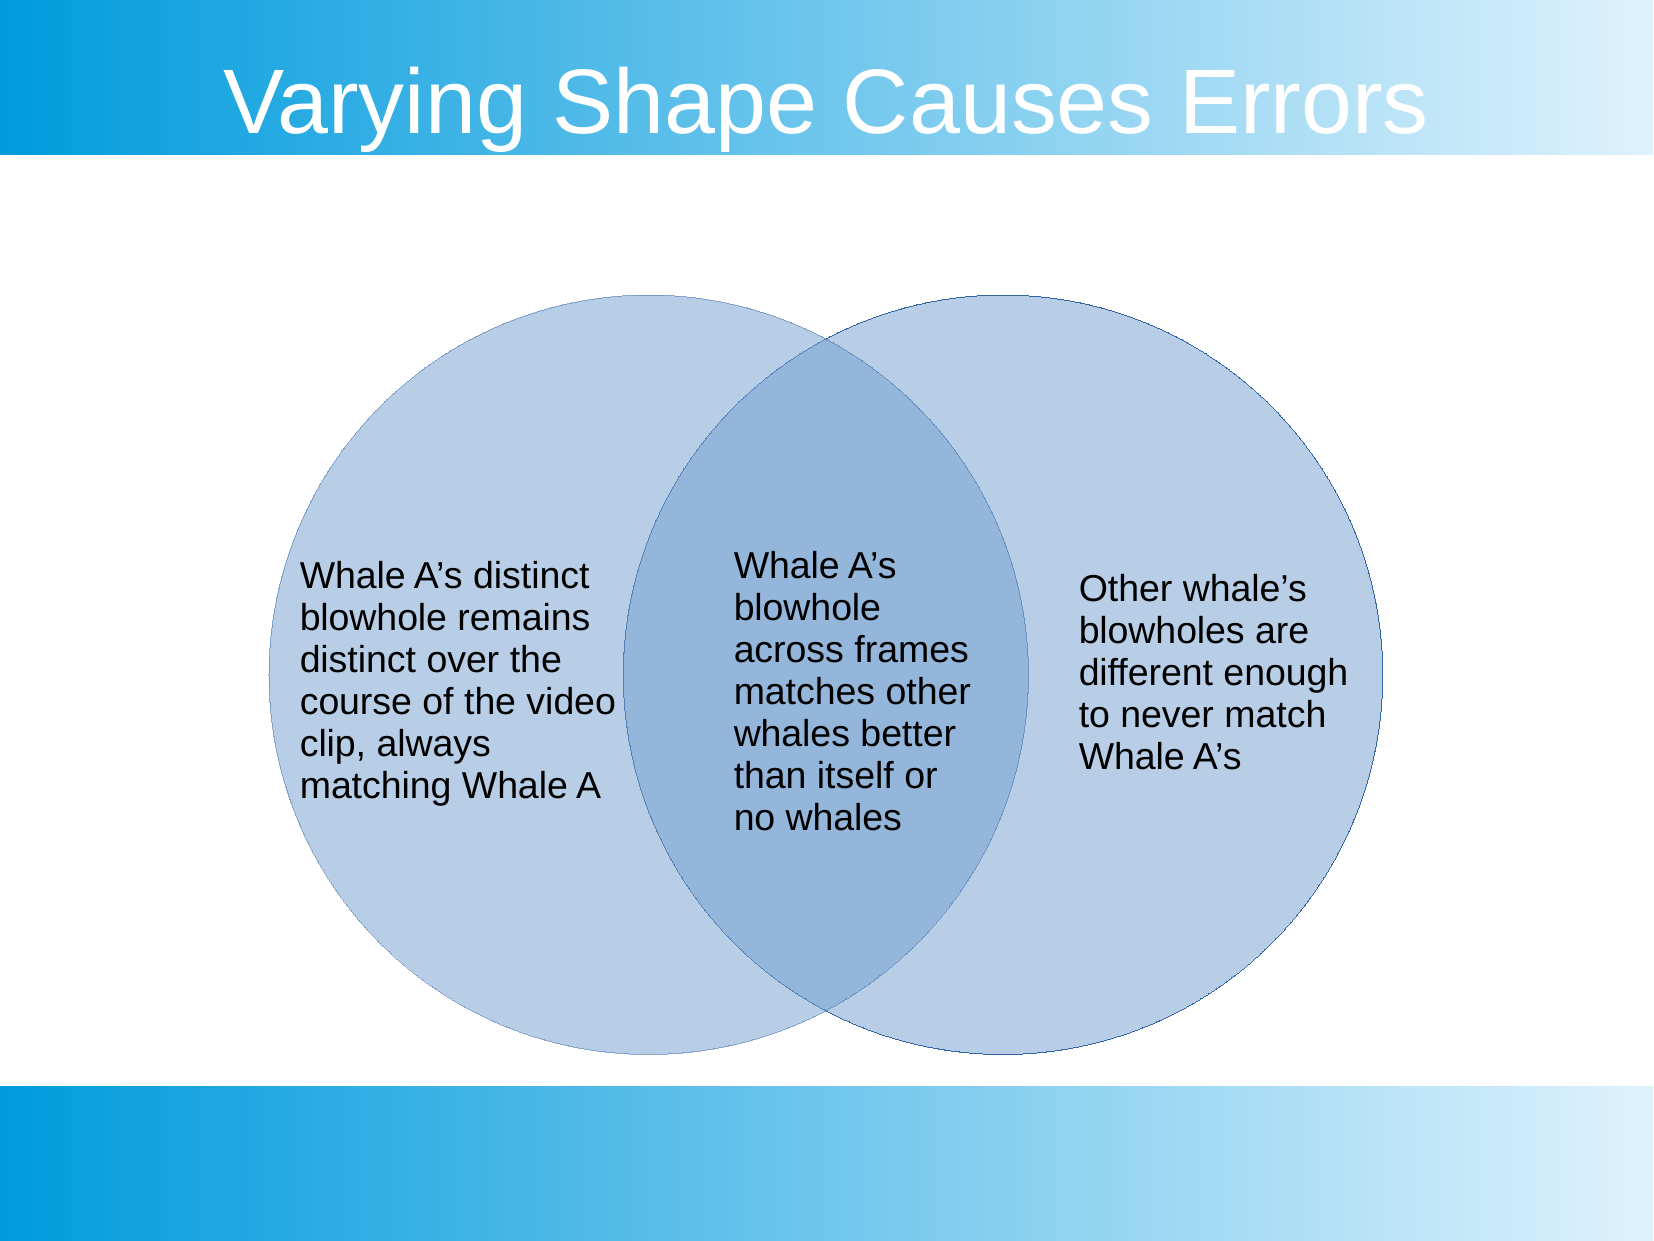

# Varying Shape Causes Errors
Whale A’s blowhole across frames matches other whales better than itself or no whales
Whale A’s distinct blowhole remains distinct over the course of the video clip, always matching Whale A
Other whale’s blowholes are different enough to never match Whale A’s